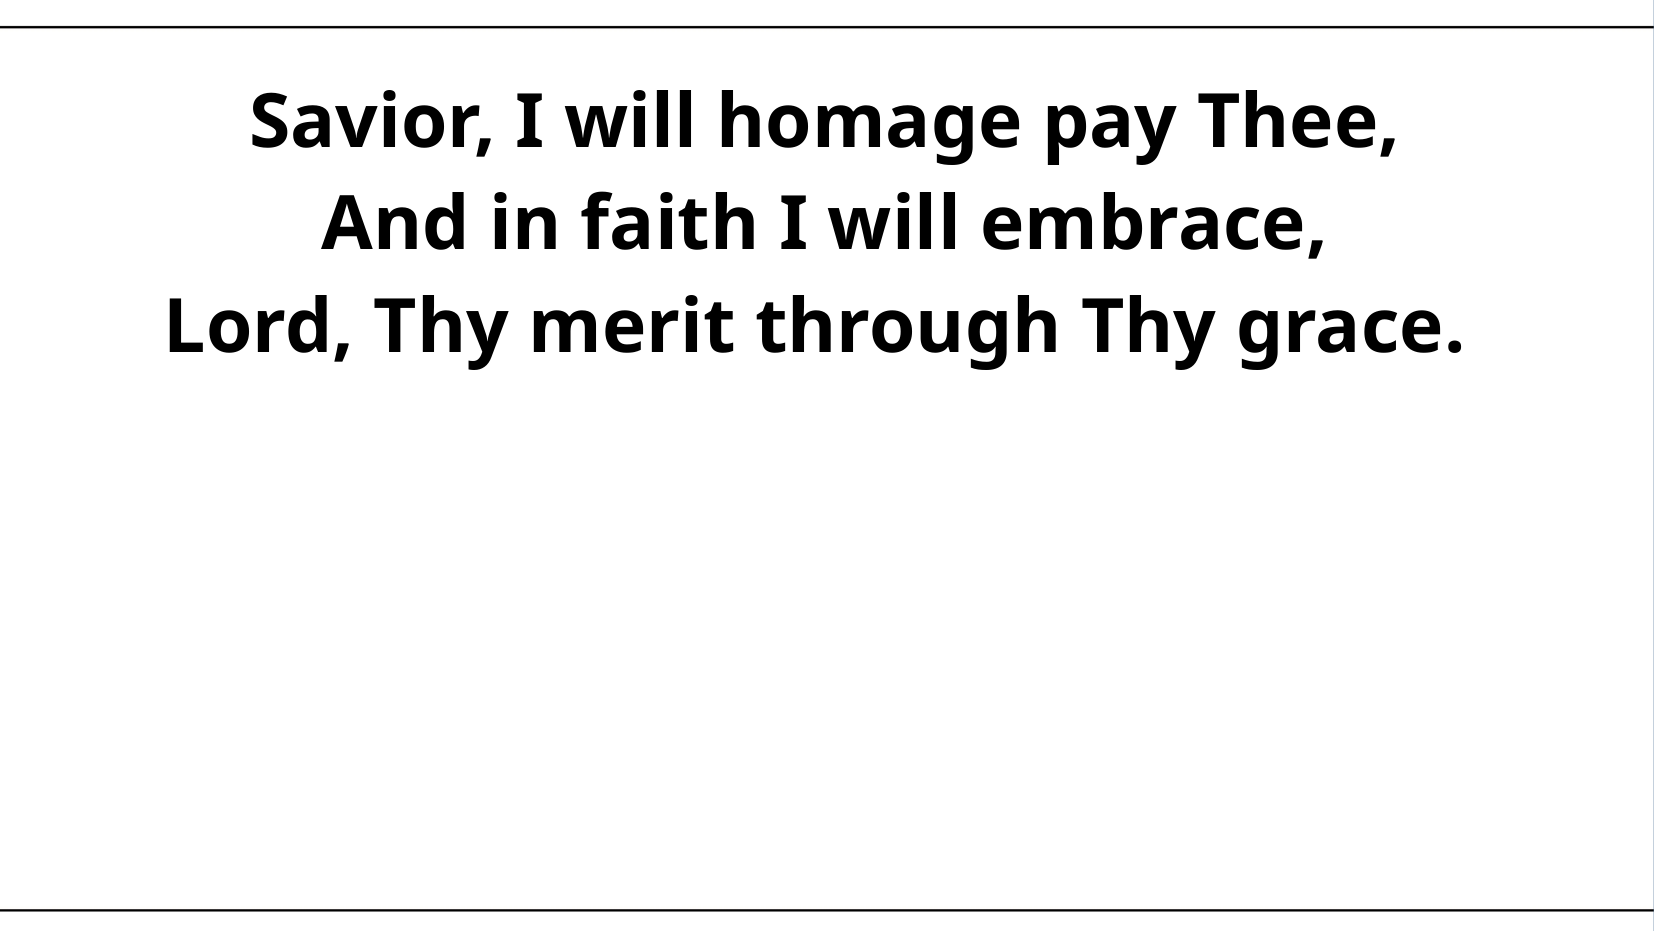

Savior, I will homage pay Thee,
And in faith I will embrace,
Lord, Thy merit through Thy grace.